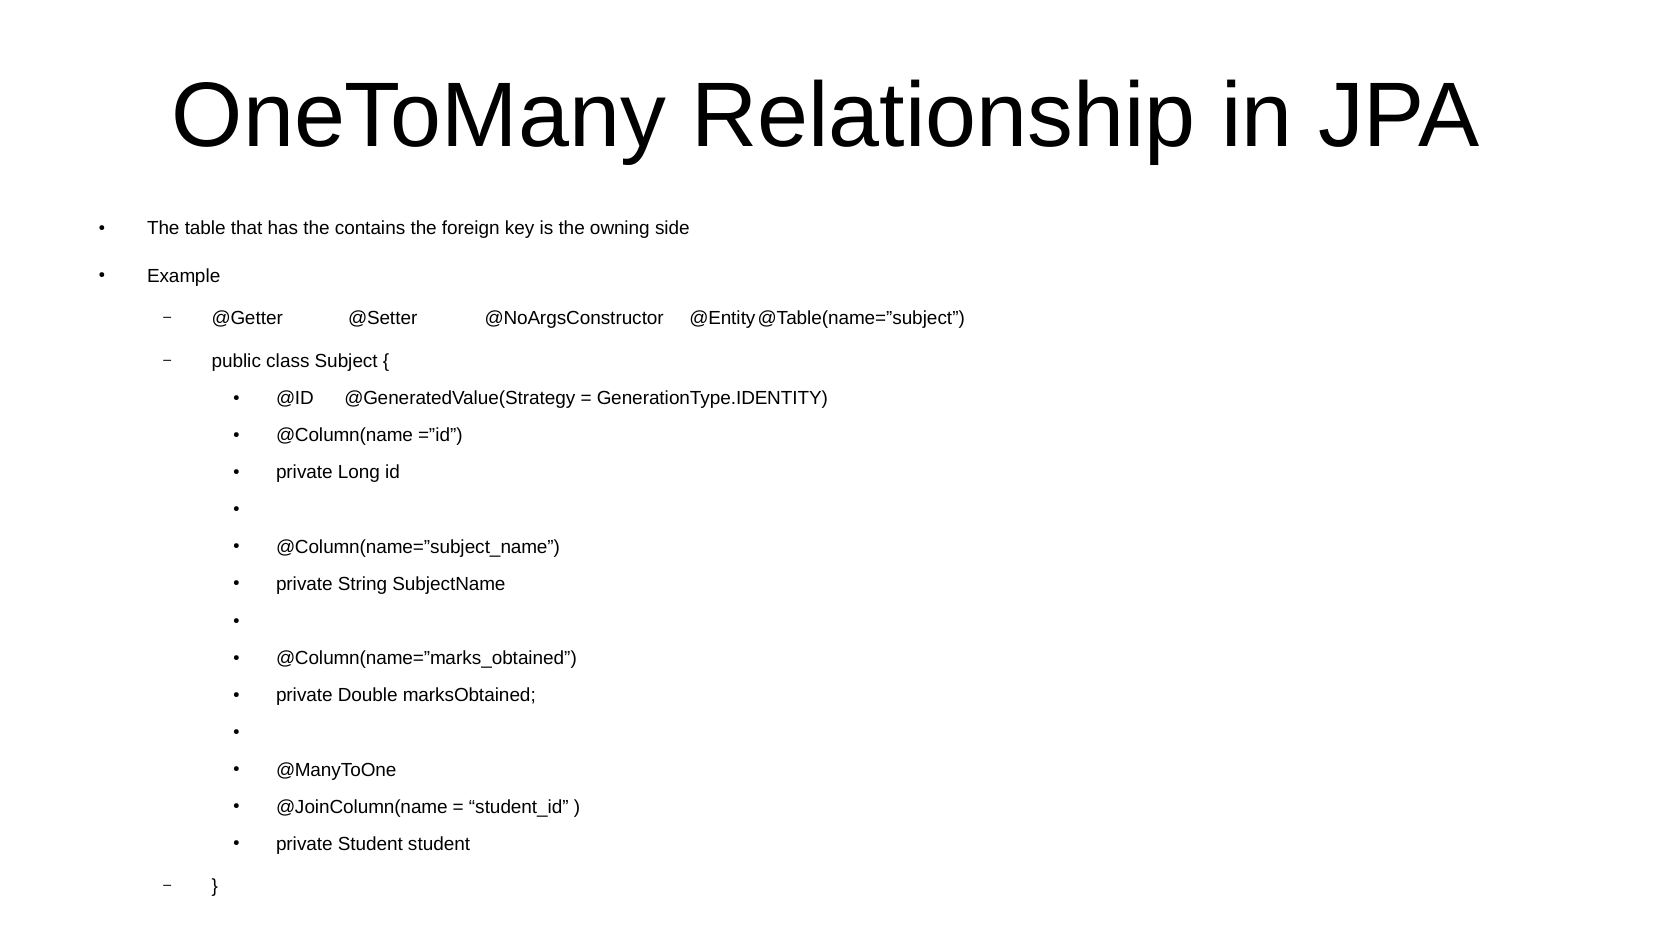

# OneToMany Relationship in JPA
The table that has the contains the foreign key is the owning side
Example
@Getter		@Setter		@NoArgsConstructor	@Entity		@Table(name=”subject”)
public class Subject {
@ID	@GeneratedValue(Strategy = GenerationType.IDENTITY)
@Column(name =”id”)
private Long id
@Column(name=”subject_name”)
private String SubjectName
@Column(name=”marks_obtained”)
private Double marksObtained;
@ManyToOne
@JoinColumn(name = “student_id” )
private Student student
}